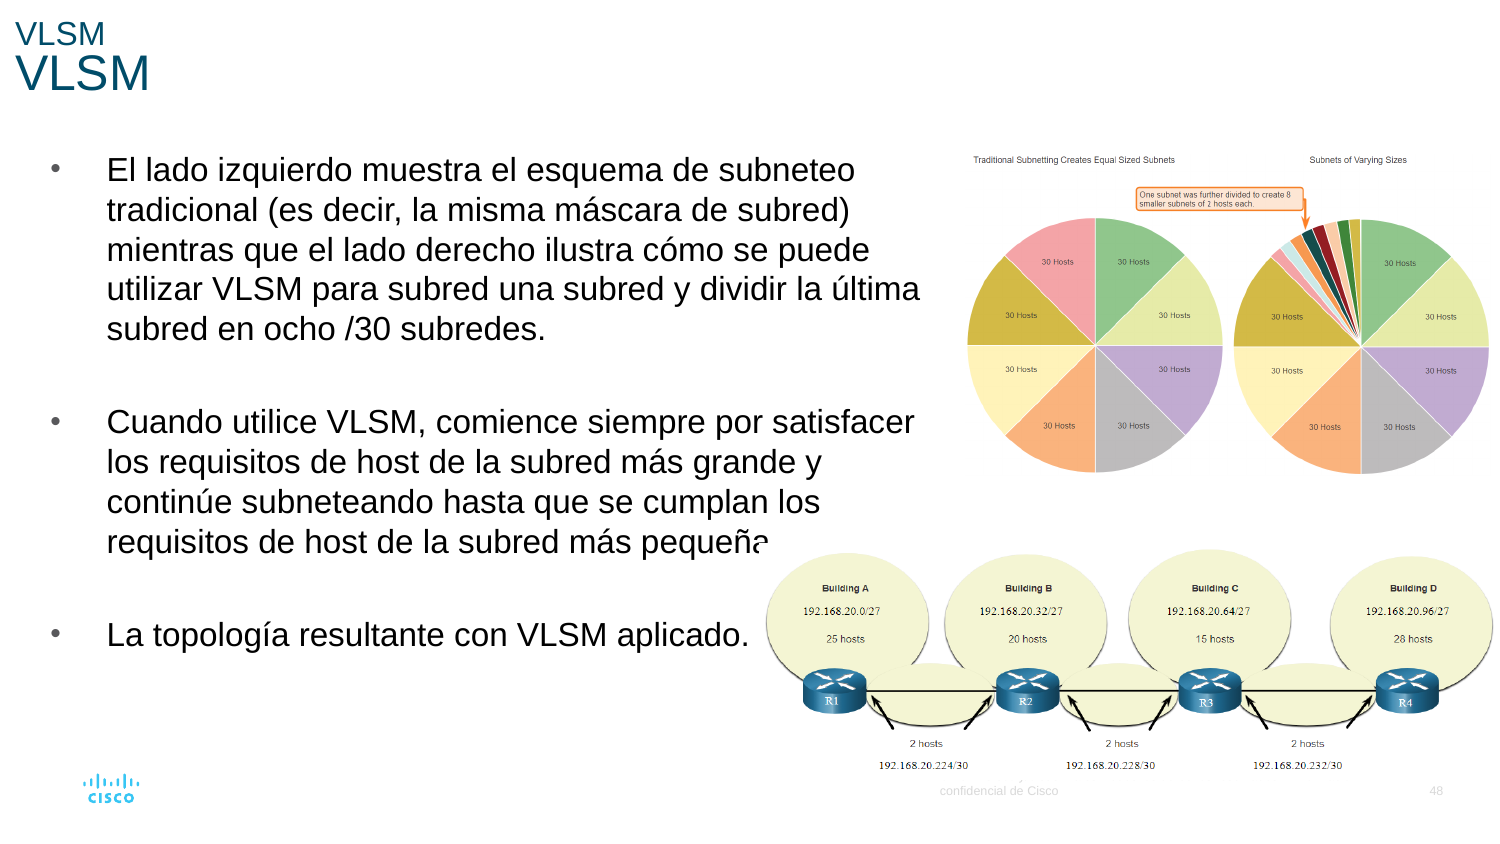

# VLSM VLSM
El lado izquierdo muestra el esquema de subneteo tradicional (es decir, la misma máscara de subred) mientras que el lado derecho ilustra cómo se puede utilizar VLSM para subred una subred y dividir la última subred en ocho /30 subredes.
Cuando utilice VLSM, comience siempre por satisfacer los requisitos de host de la subred más grande y continúe subneteando hasta que se cumplan los requisitos de host de la subred más pequeña.
La topología resultante con VLSM aplicado.